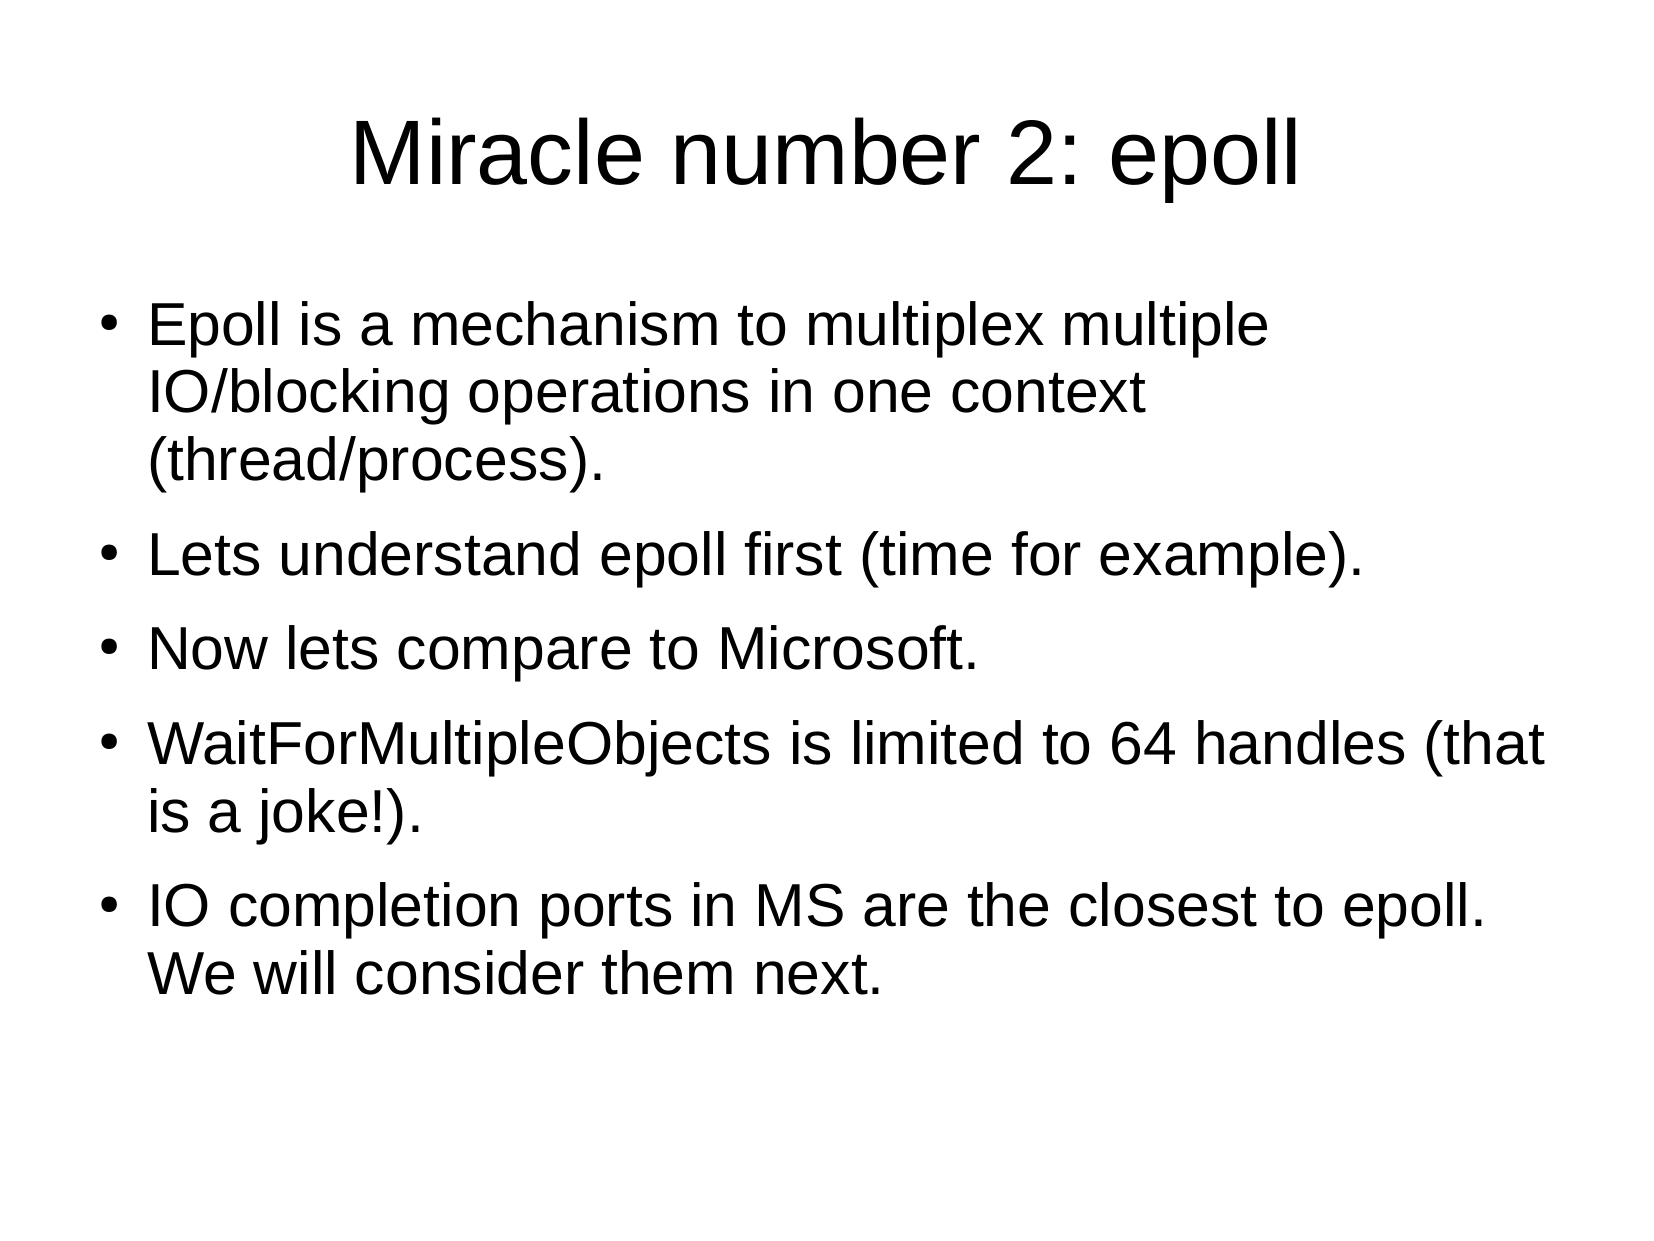

# Miracle number 2: epoll
Epoll is a mechanism to multiplex multiple IO/blocking operations in one context (thread/process).
Lets understand epoll first (time for example).
Now lets compare to Microsoft.
WaitForMultipleObjects is limited to 64 handles (that is a joke!).
IO completion ports in MS are the closest to epoll. We will consider them next.